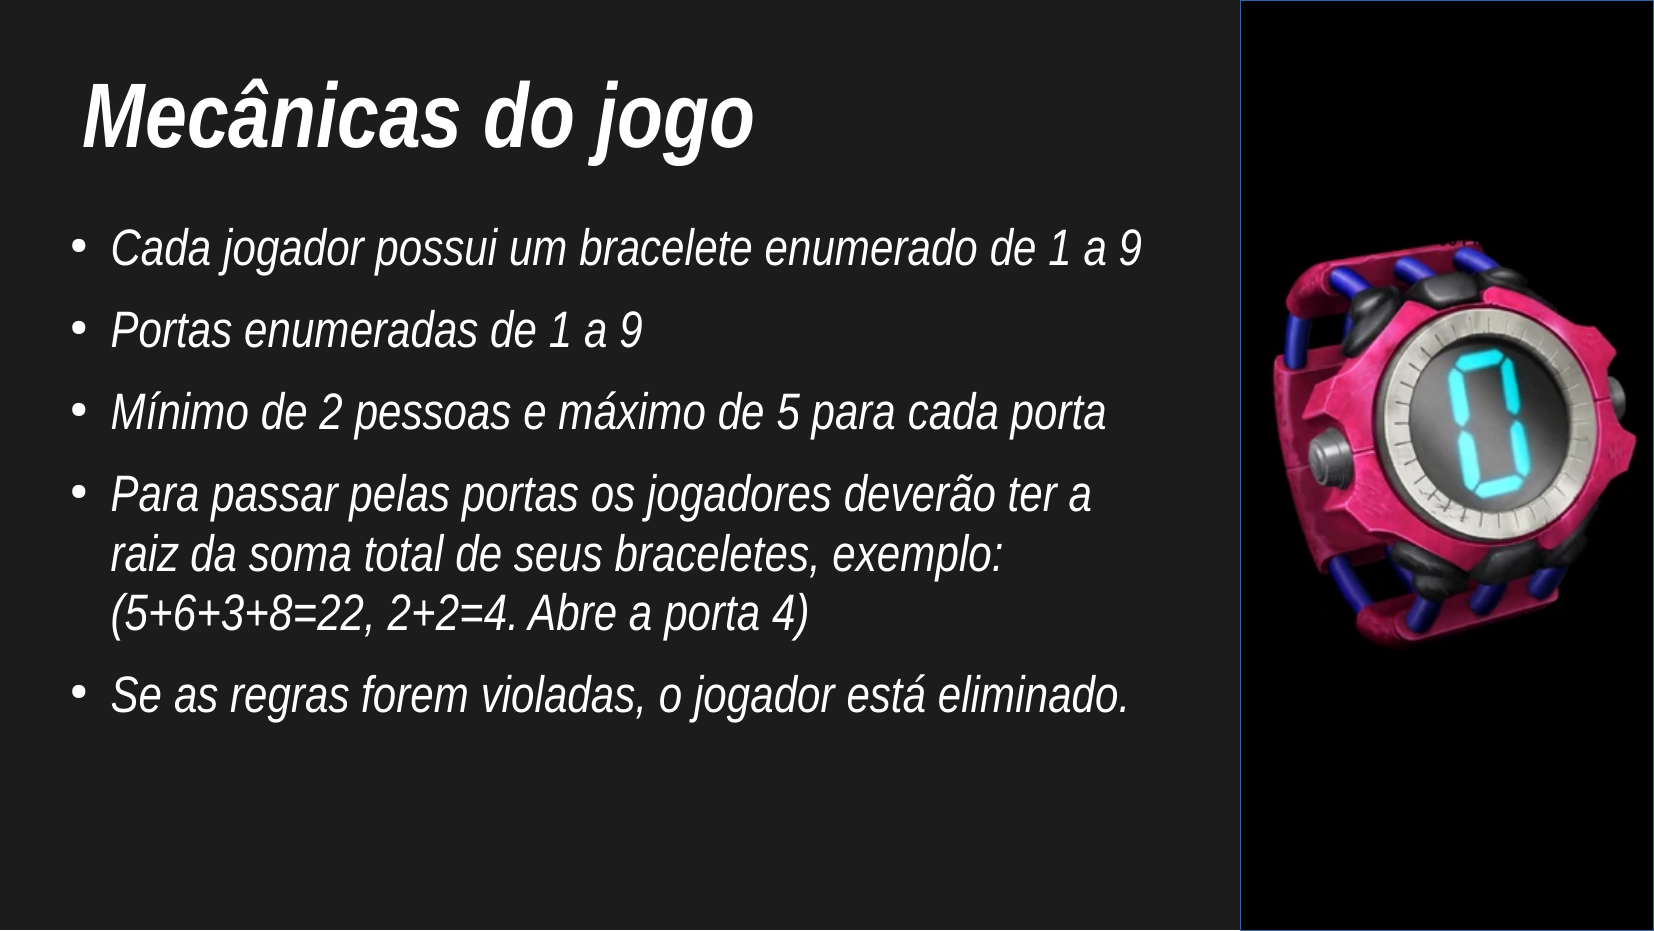

# Mecânicas do jogo
Cada jogador possui um bracelete enumerado de 1 a 9
Portas enumeradas de 1 a 9
Mínimo de 2 pessoas e máximo de 5 para cada porta
Para passar pelas portas os jogadores deverão ter a raiz da soma total de seus braceletes, exemplo: (5+6+3+8=22, 2+2=4. Abre a porta 4)
Se as regras forem violadas, o jogador está eliminado.